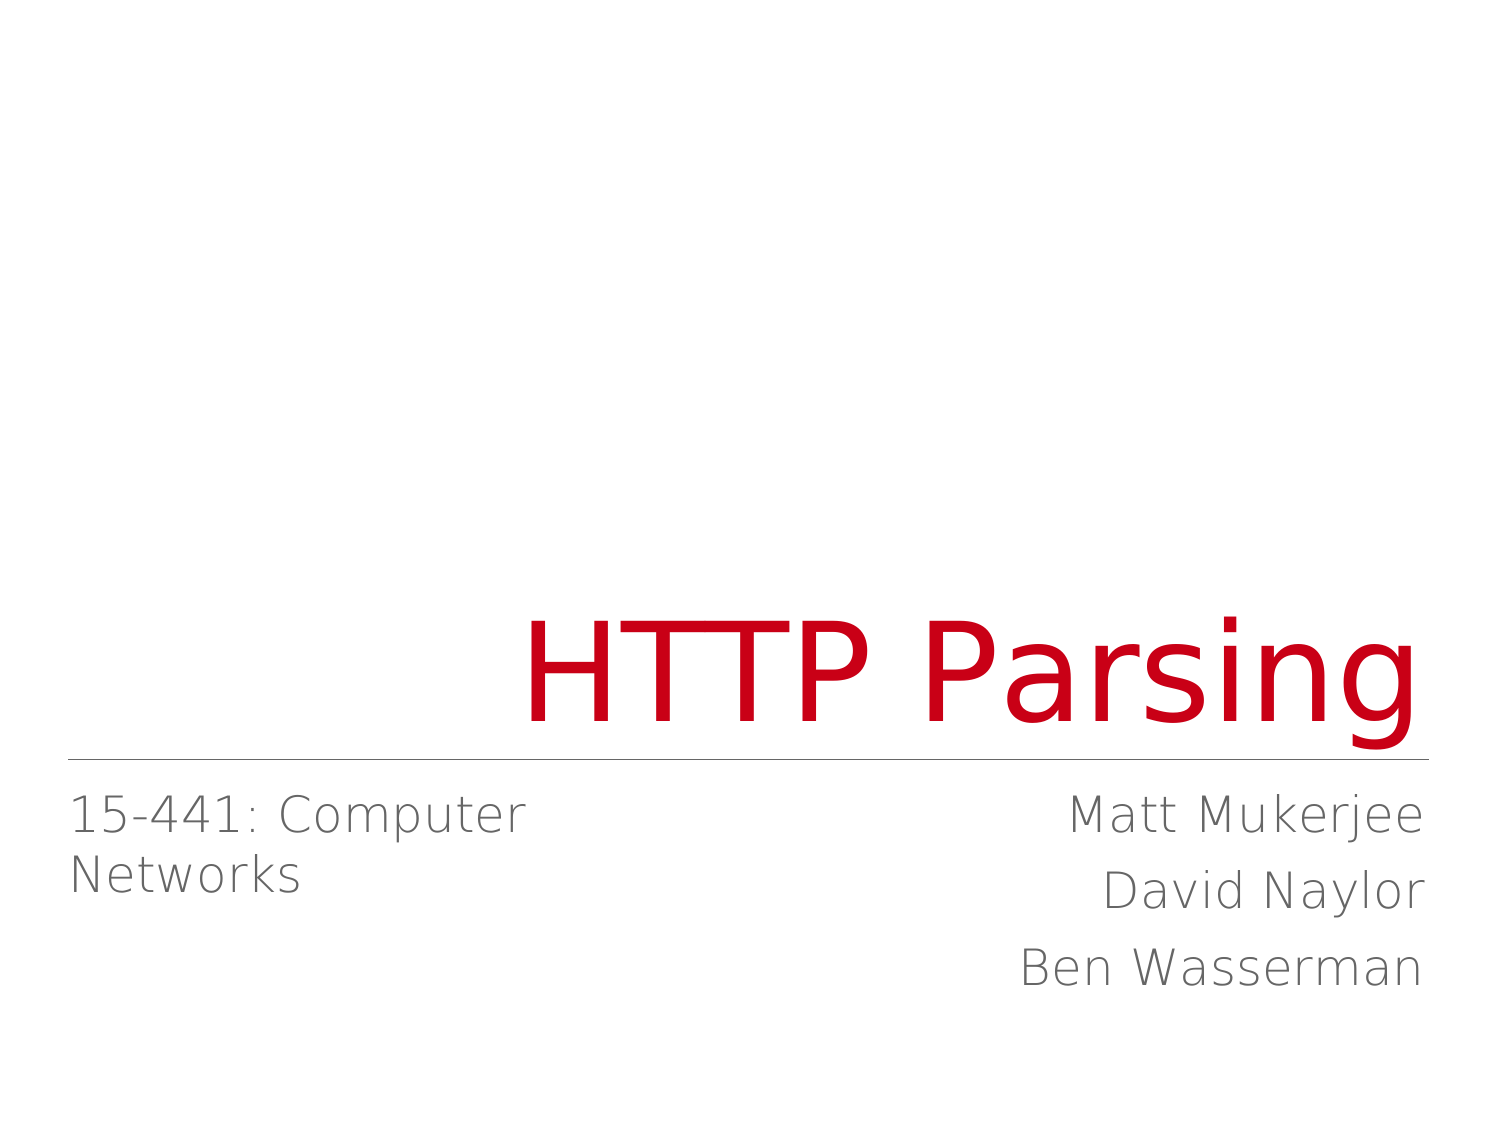

# HTTP Parsing
15-441: Computer Networks
Matt Mukerjee
David Naylor
Ben Wasserman